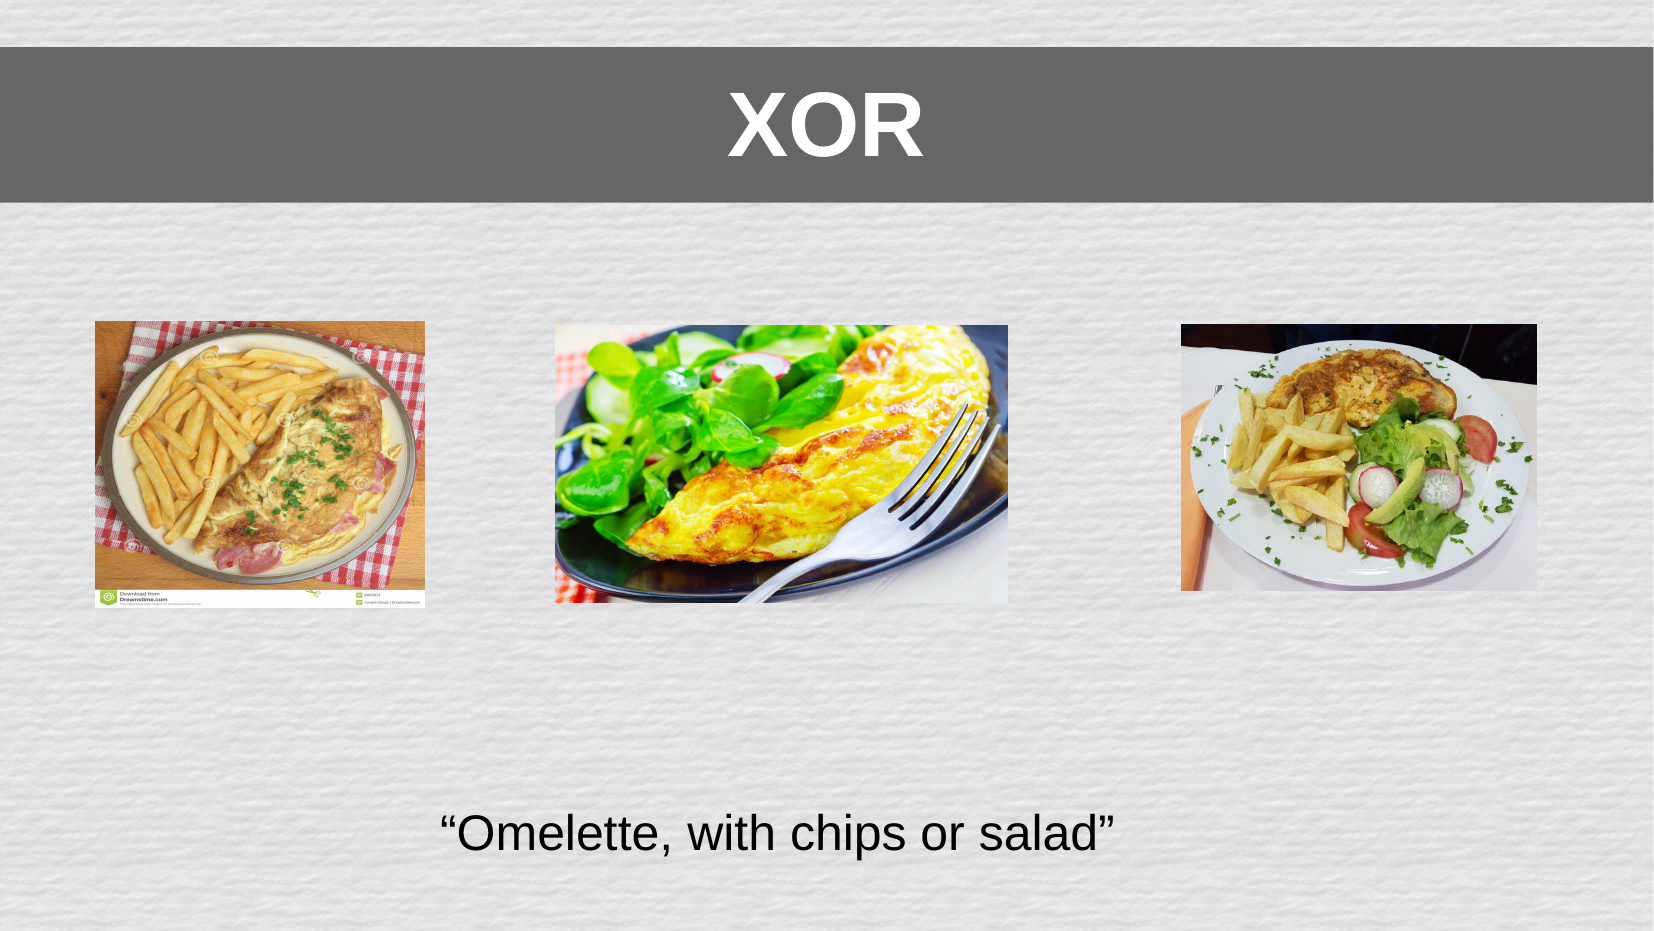

# XOR
“Omelette, with chips or salad”